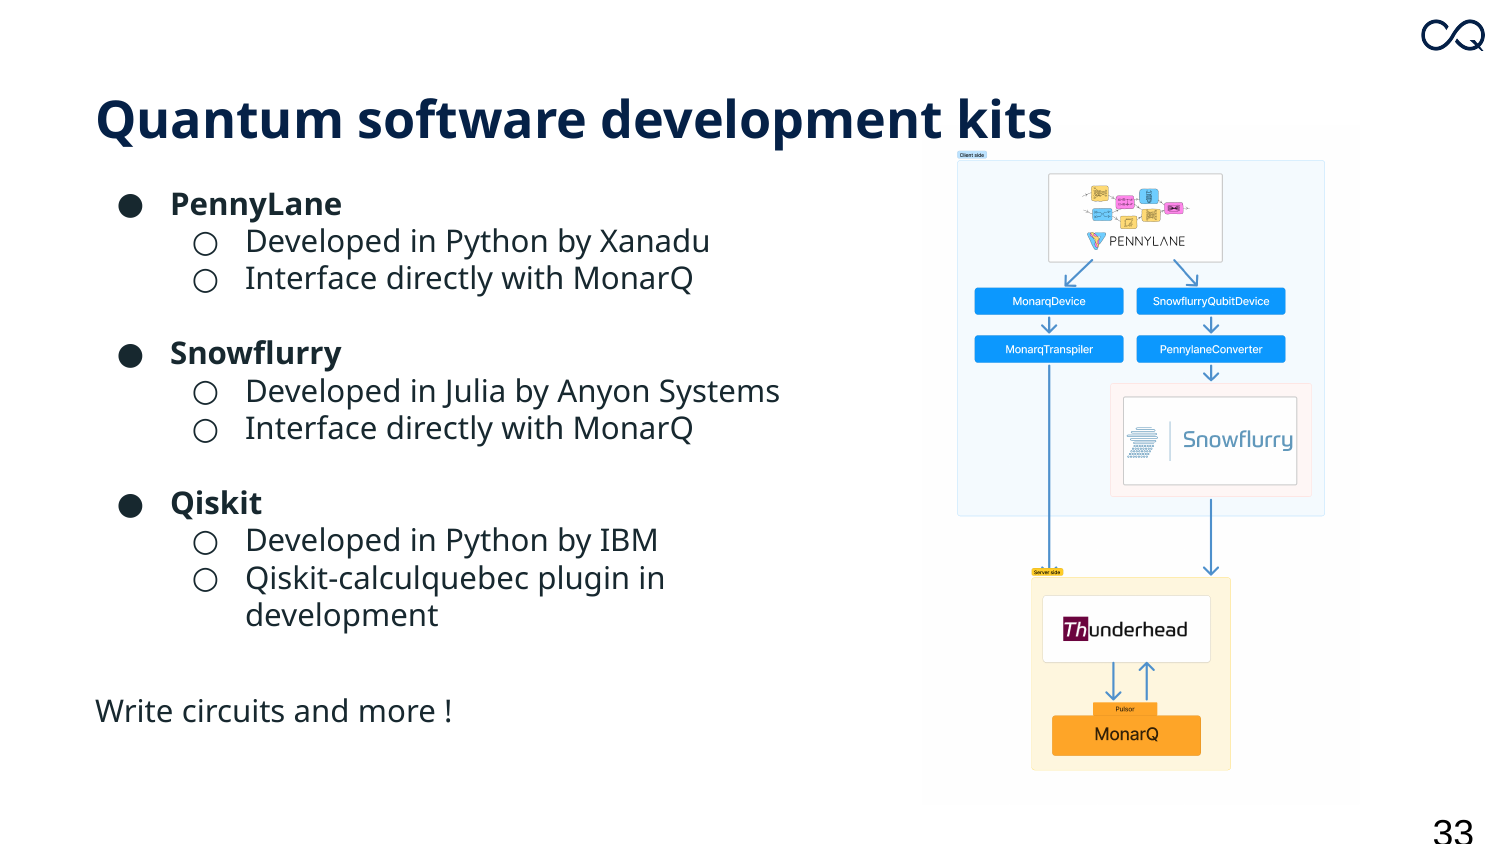

# Quantum software development kits
PennyLane
Developed in Python by Xanadu
Interface directly with MonarQ
Snowflurry
Developed in Julia by Anyon Systems
Interface directly with MonarQ
Qiskit
Developed in Python by IBM
Qiskit-calculquebec plugin in development
Write circuits and more !